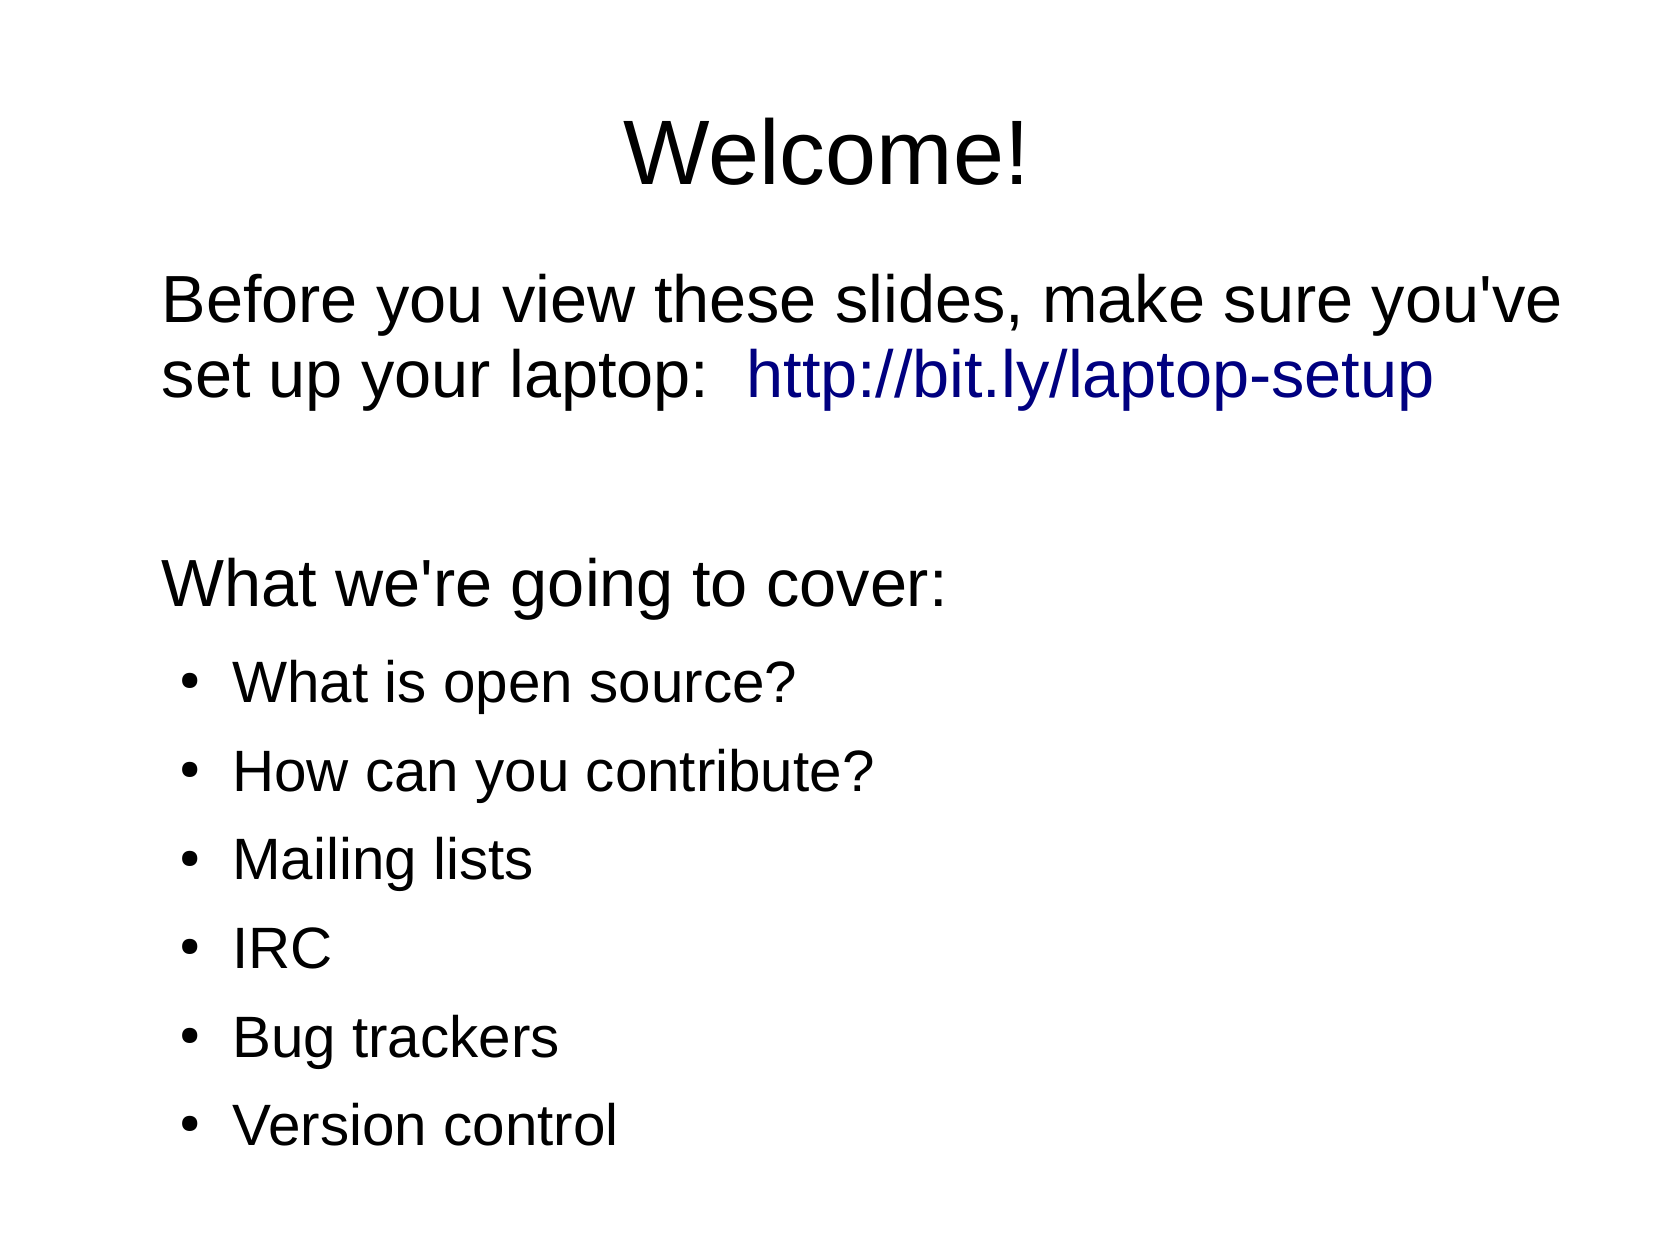

# Welcome!
Before you view these slides, make sure you've set up your laptop: http://bit.ly/laptop-setup
What we're going to cover:
What is open source?
How can you contribute?
Mailing lists
IRC
Bug trackers
Version control